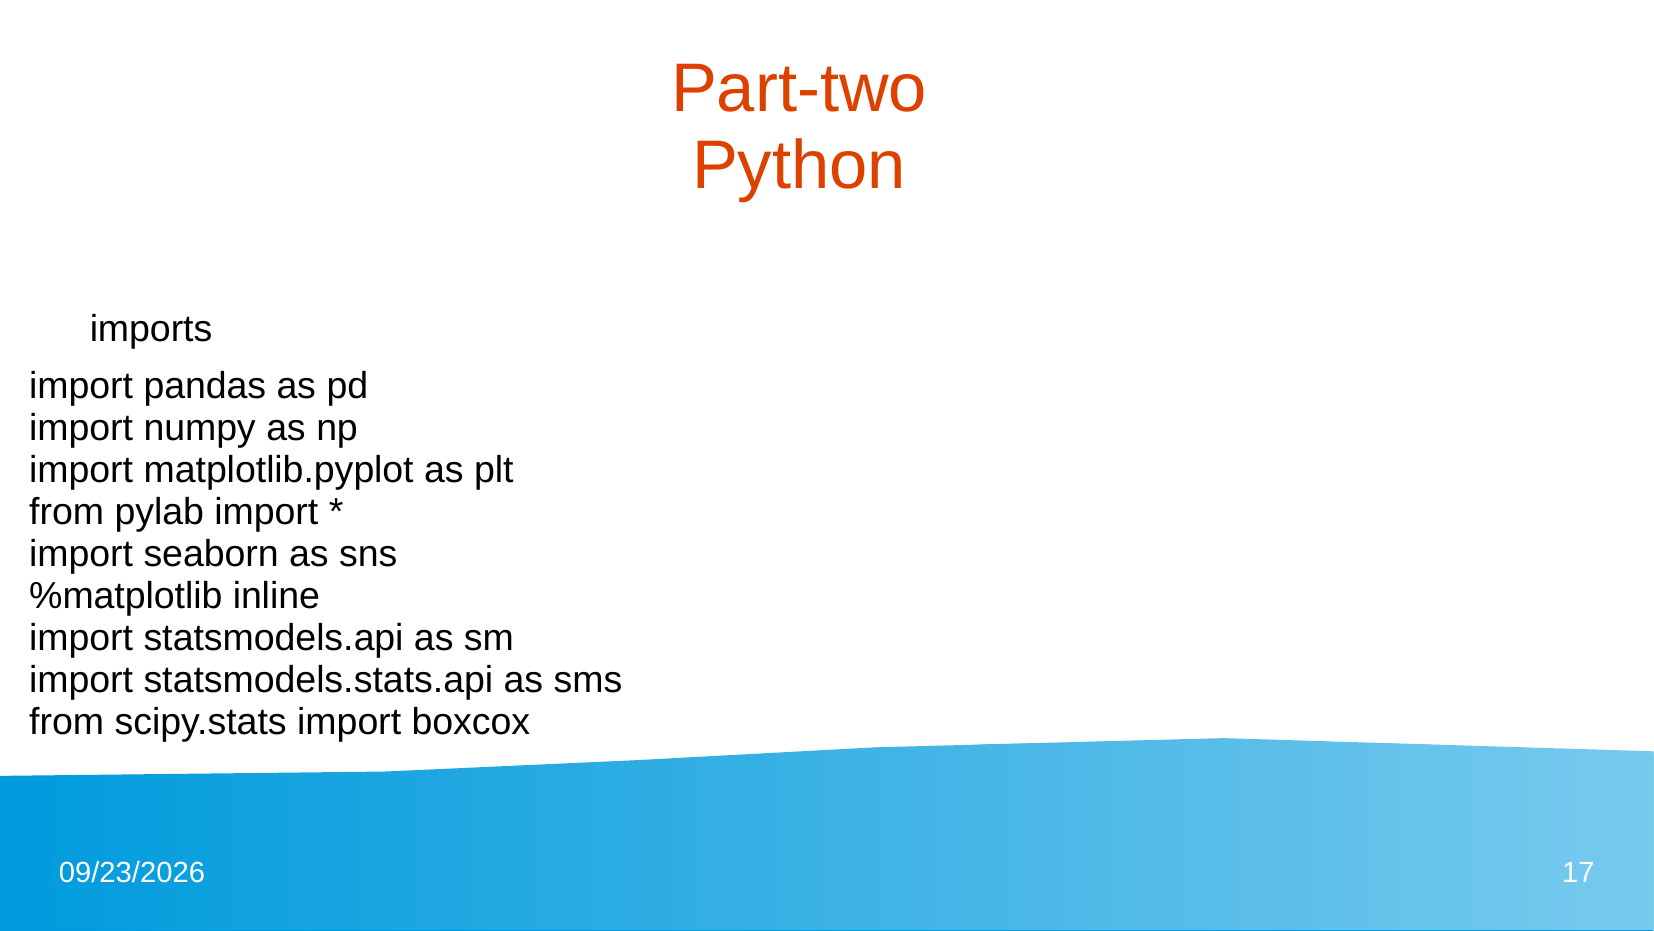

# Part-two Python
imports
import pandas as pd
import numpy as np
import matplotlib.pyplot as plt
from pylab import *
import seaborn as sns
%matplotlib inline
import statsmodels.api as sm
import statsmodels.stats.api as sms
from scipy.stats import boxcox